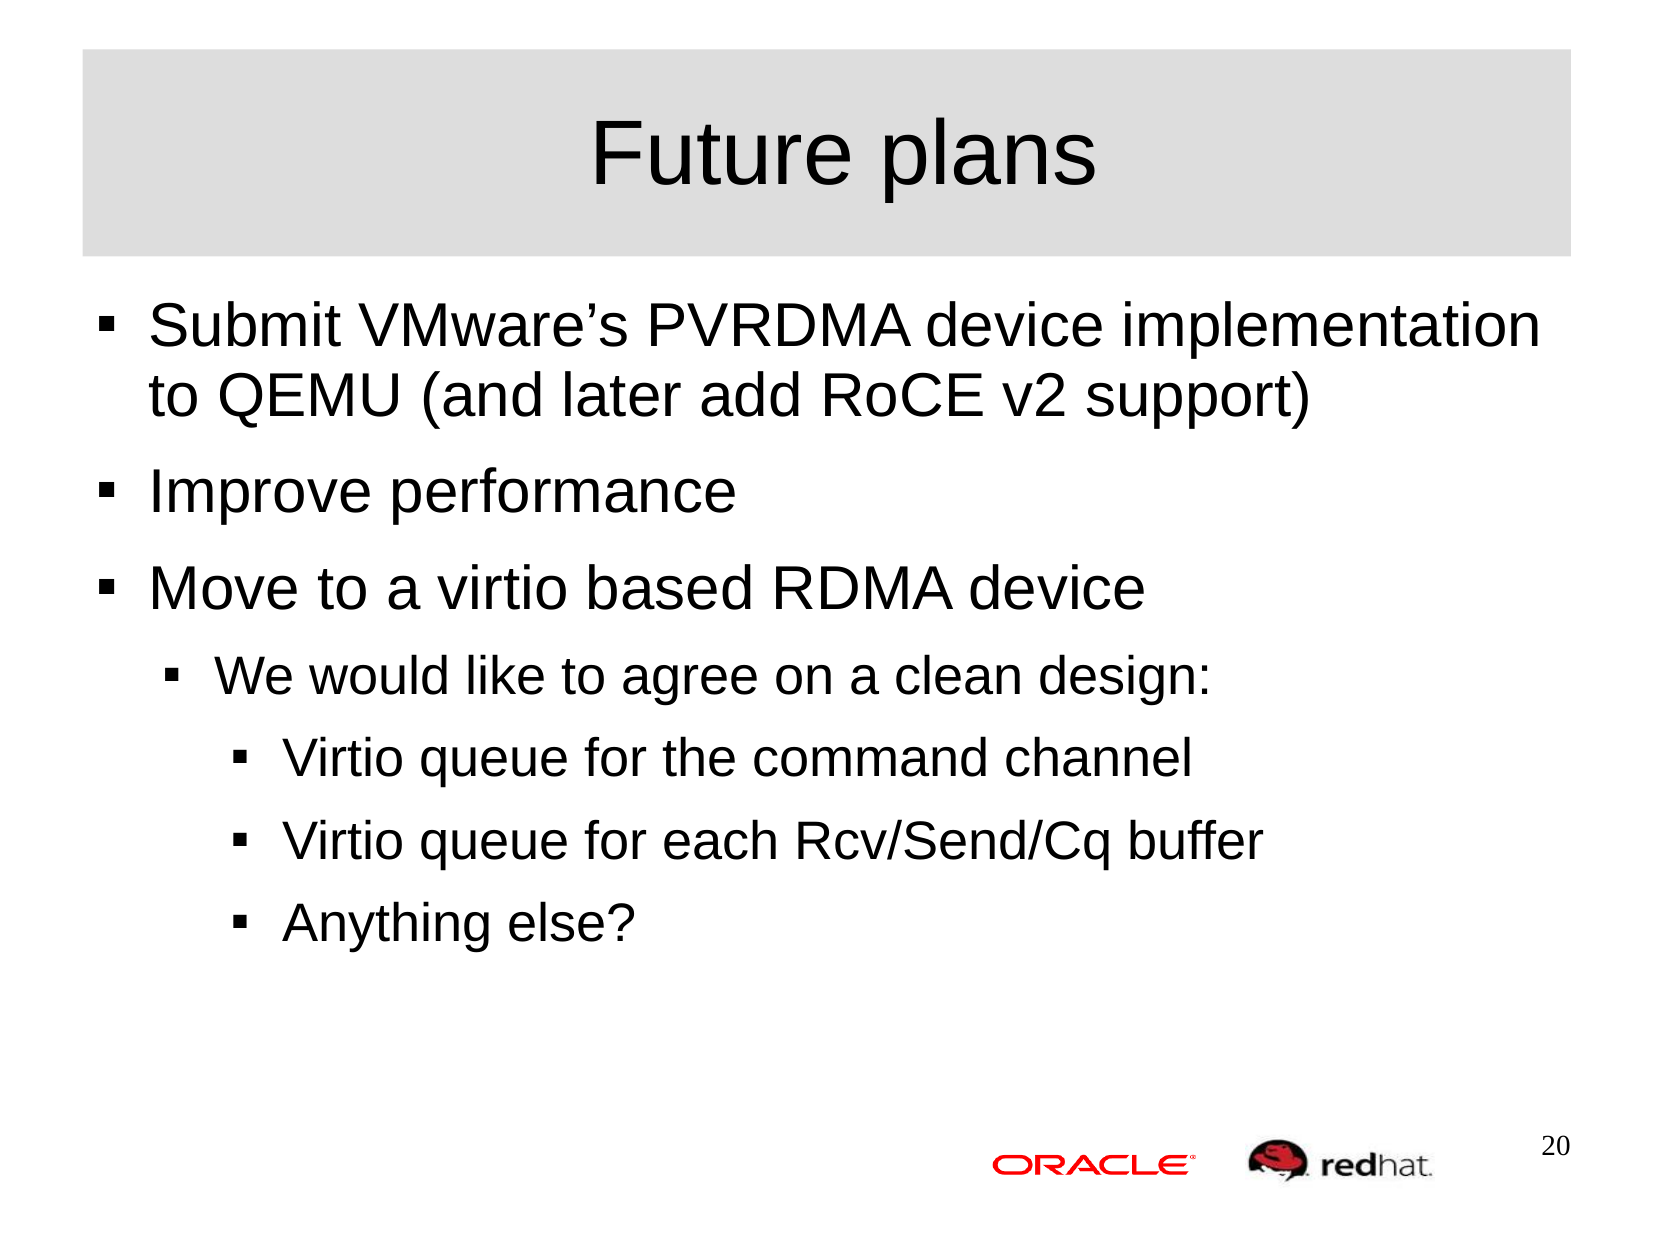

# Future plans
Submit VMware’s PVRDMA device implementation to QEMU (and later add RoCE v2 support)
Improve performance
Move to a virtio based RDMA device
We would like to agree on a clean design:
Virtio queue for the command channel
Virtio queue for each Rcv/Send/Cq buffer
Anything else?
20